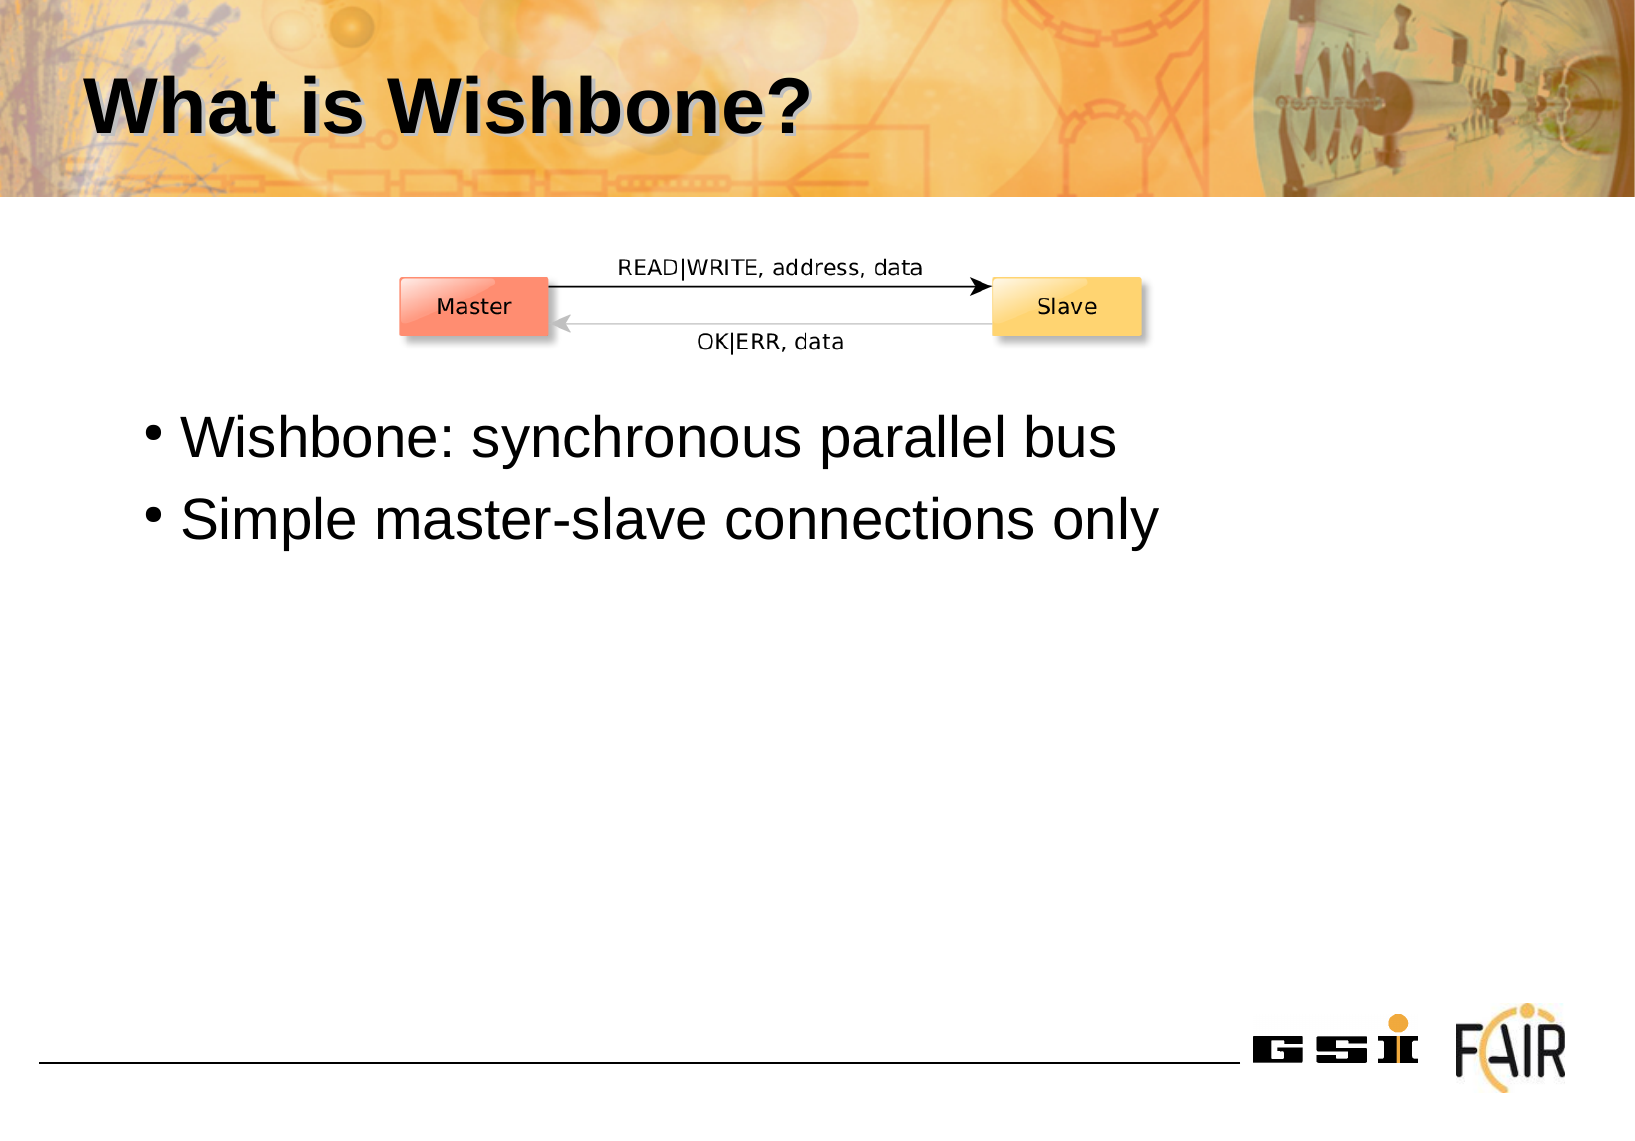

# What is Wishbone?
 Wishbone: synchronous parallel bus
 Simple master-slave connections only